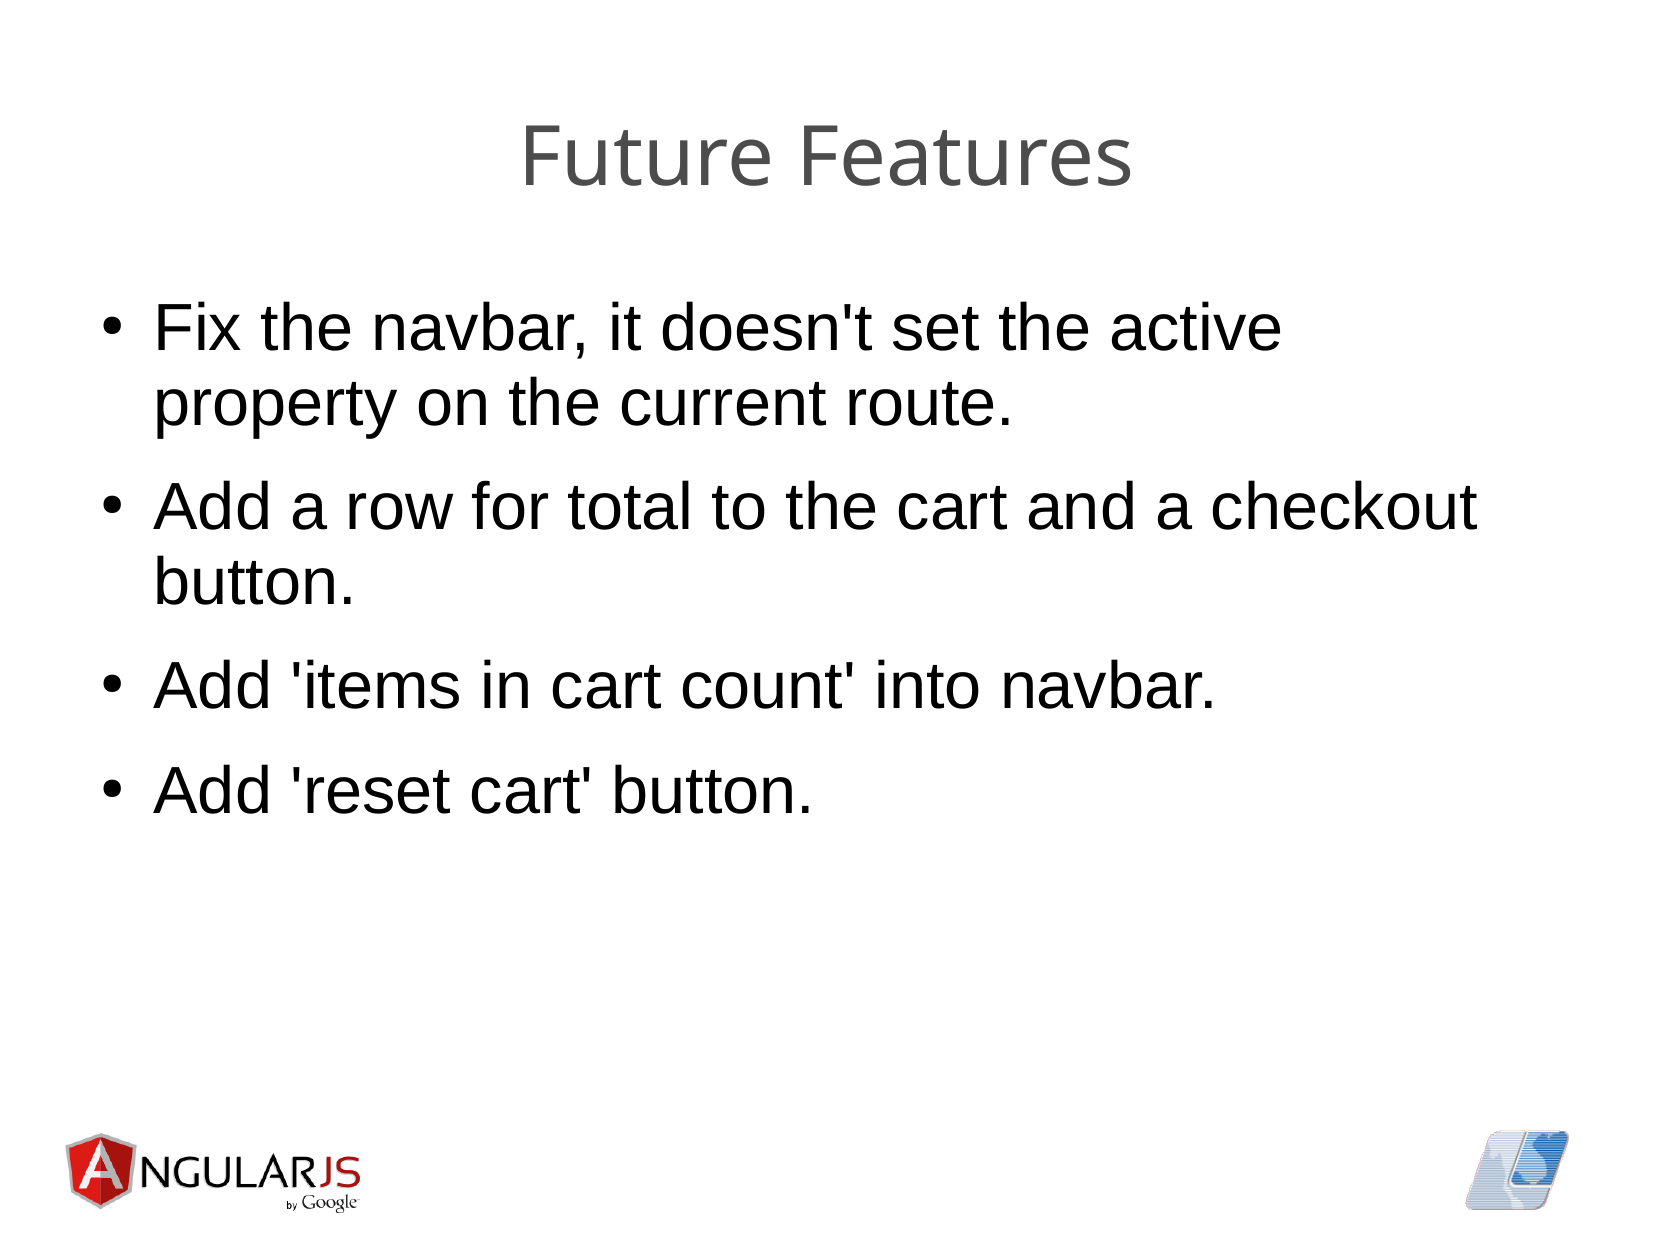

# Future Features
Fix the navbar, it doesn't set the active property on the current route.
Add a row for total to the cart and a checkout button.
Add 'items in cart count' into navbar.
Add 'reset cart' button.